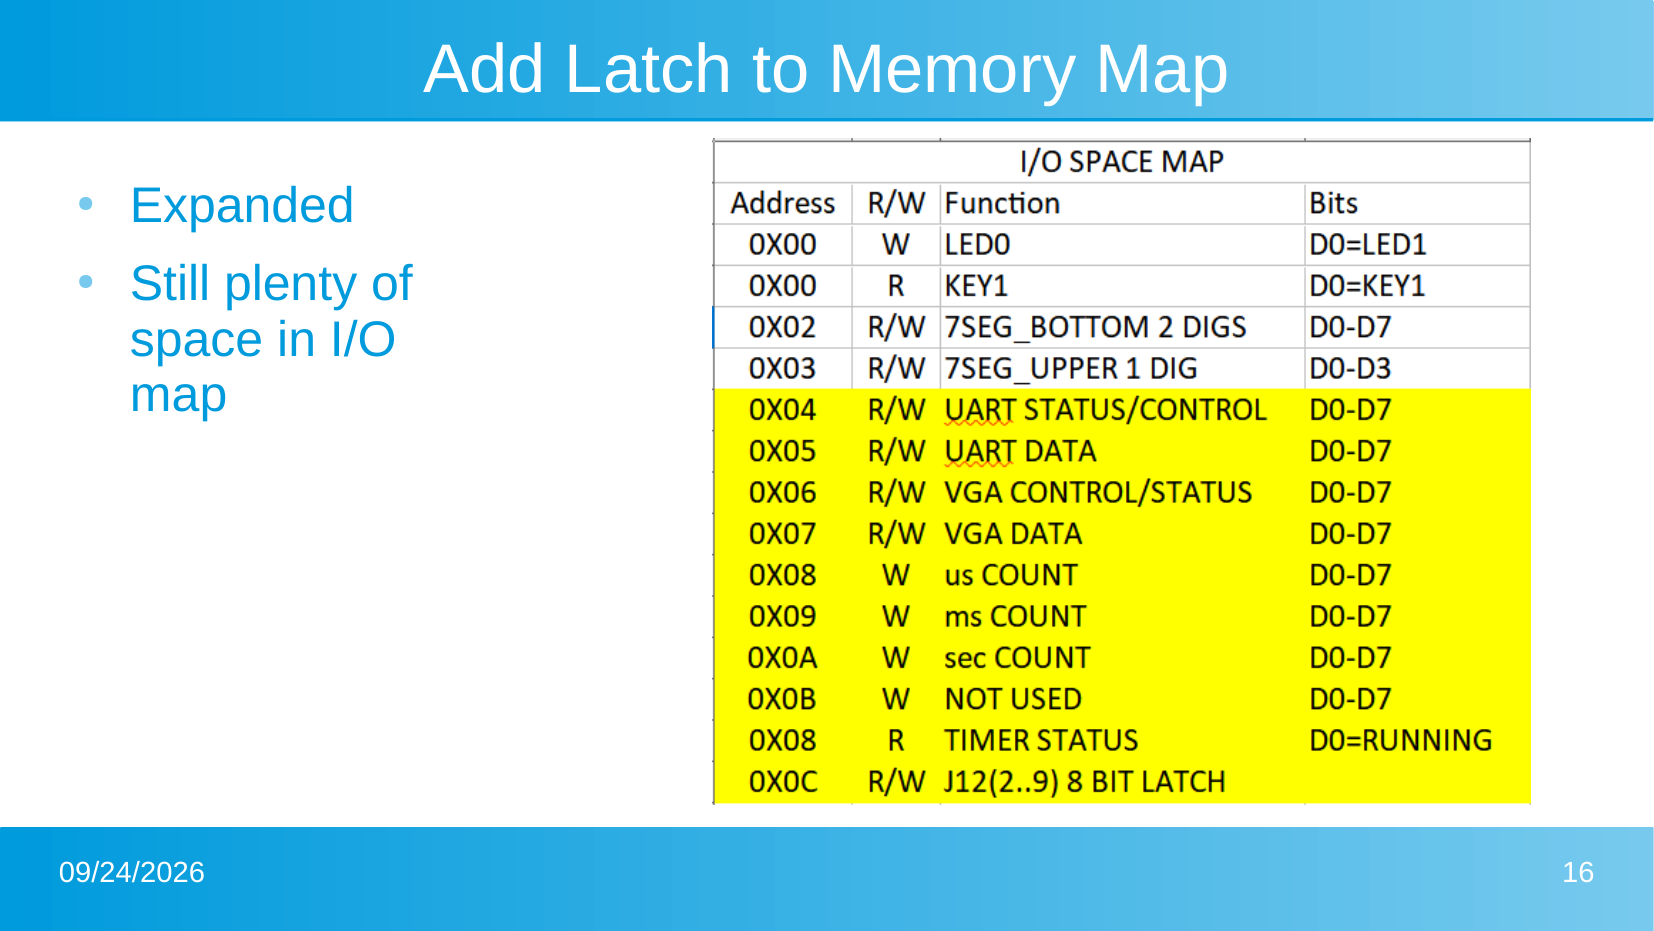

# Add Latch to Memory Map
Expanded
Still plenty of space in I/O map
16